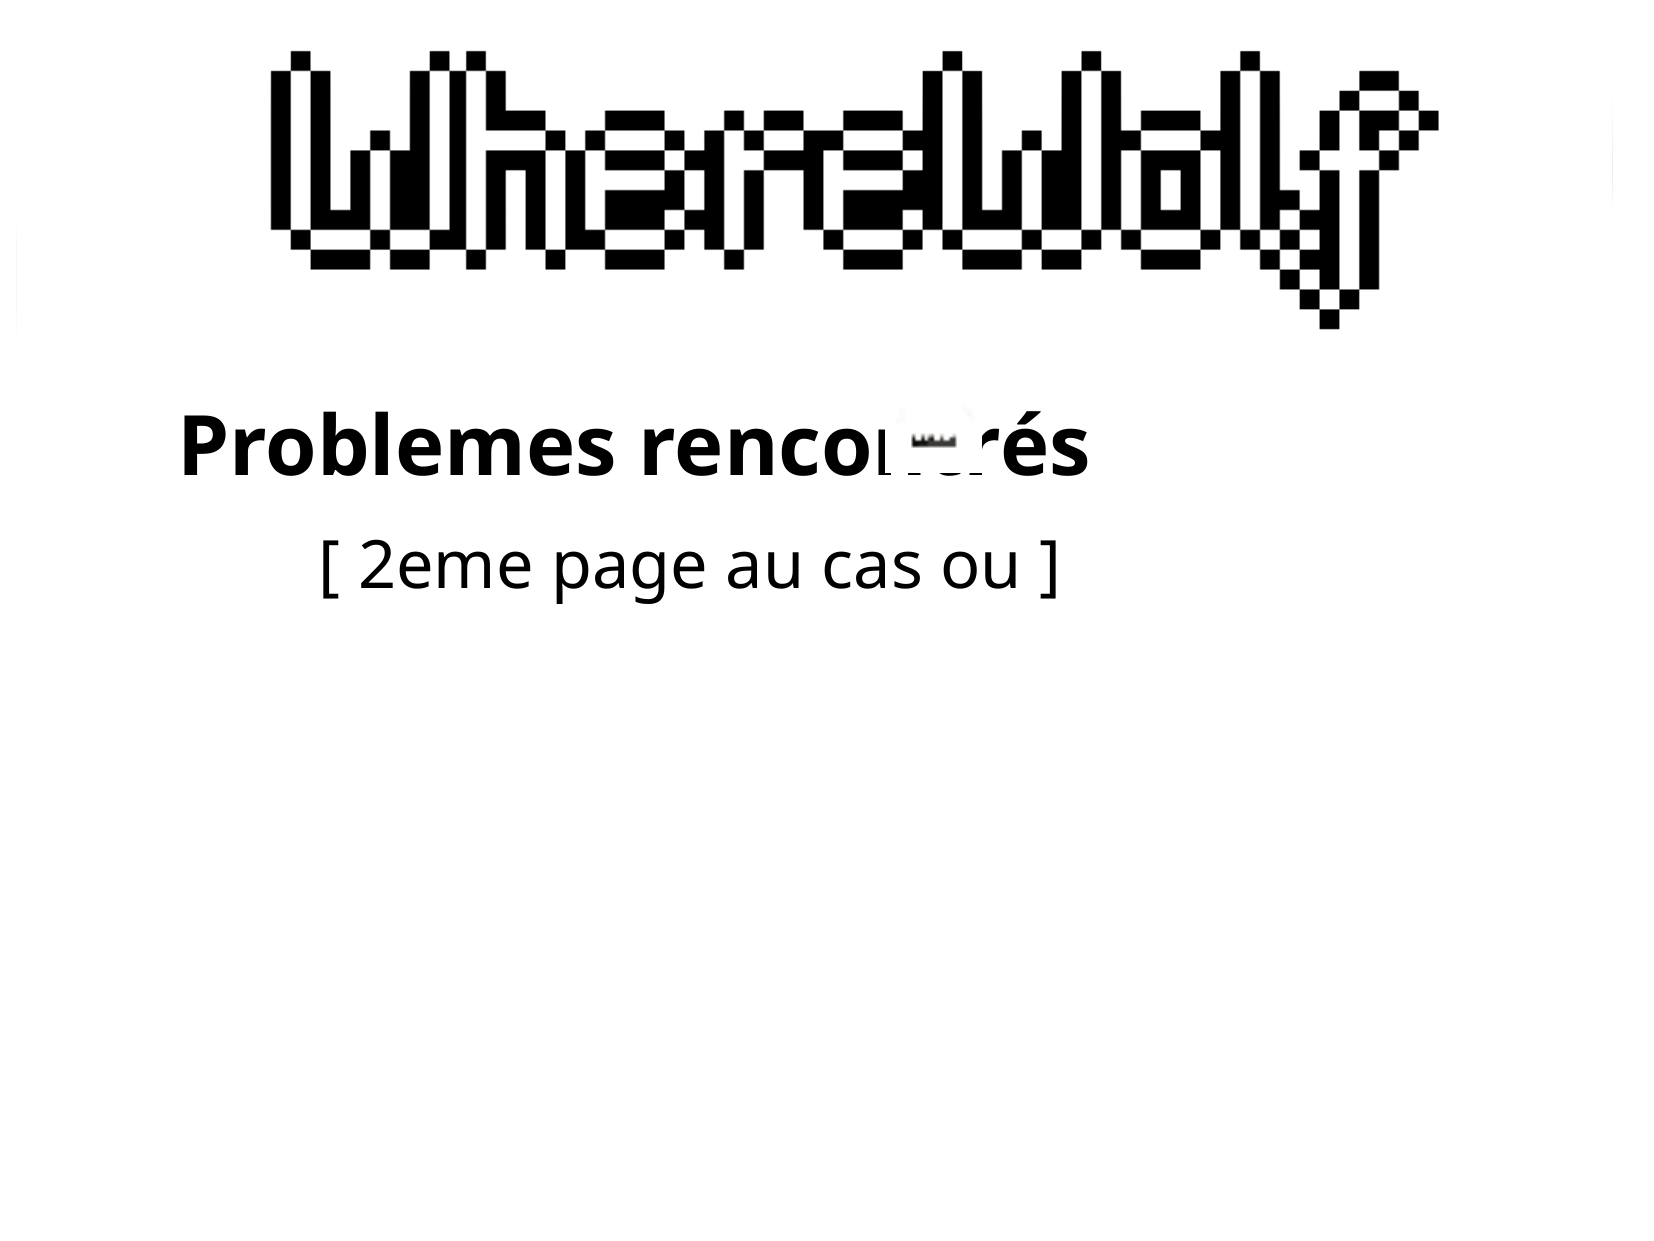

# Problemes rencontrés
[ 2eme page au cas ou ]